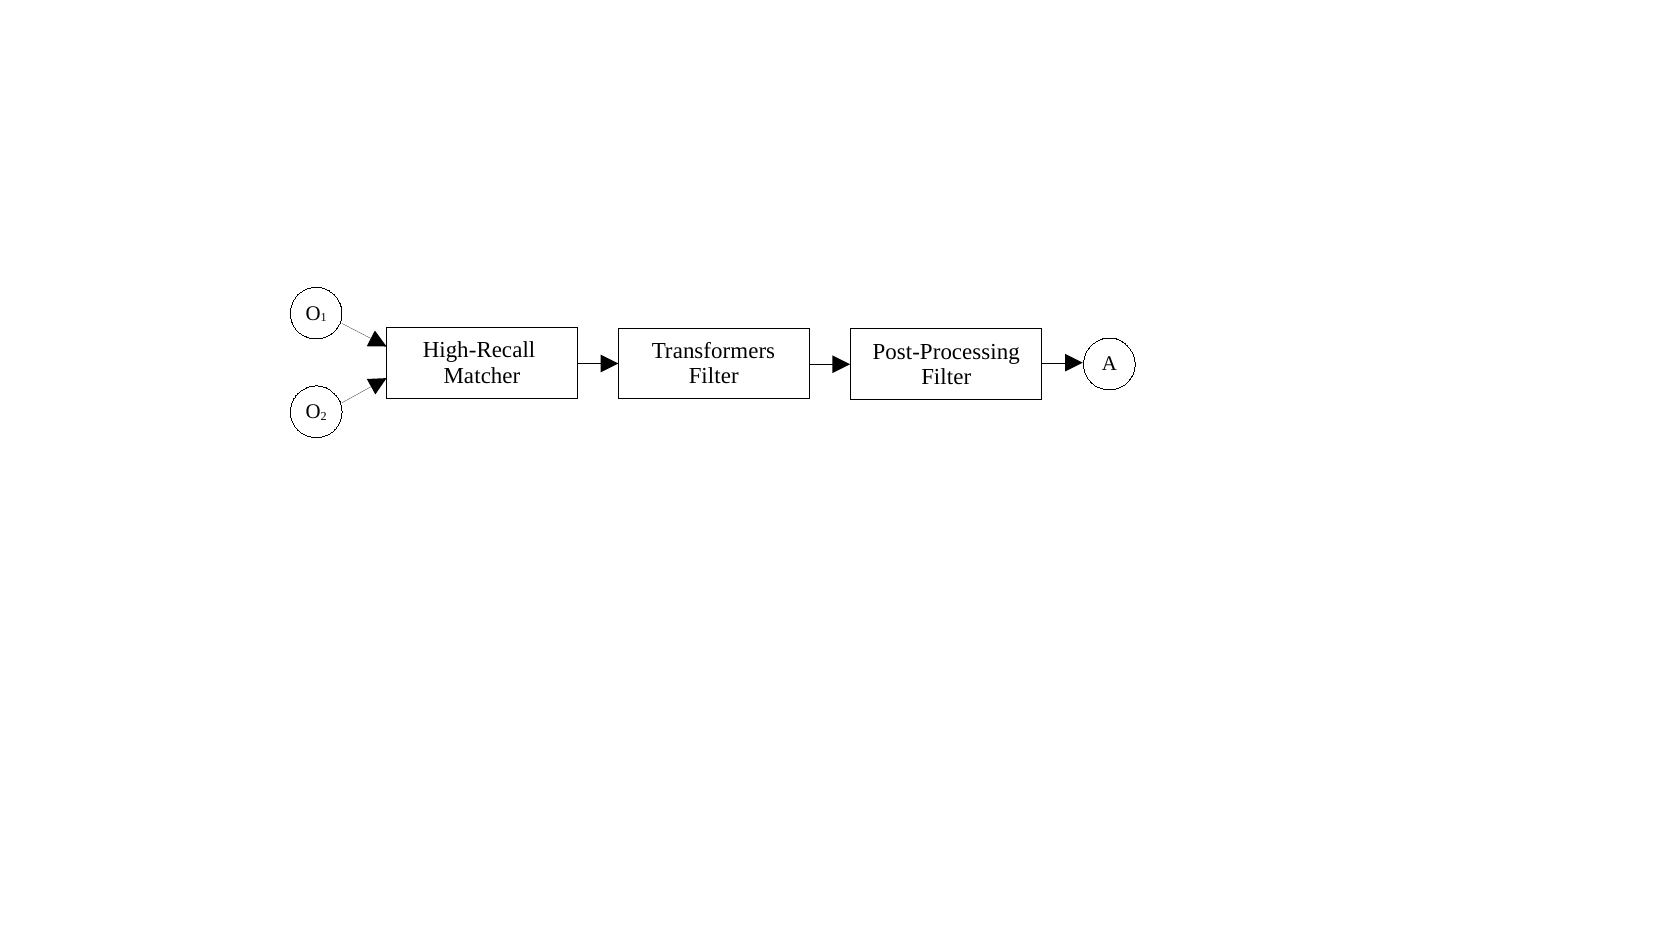

O1
High-Recall
Matcher
Transformers
Filter
Post-Processing
Filter
A
O2